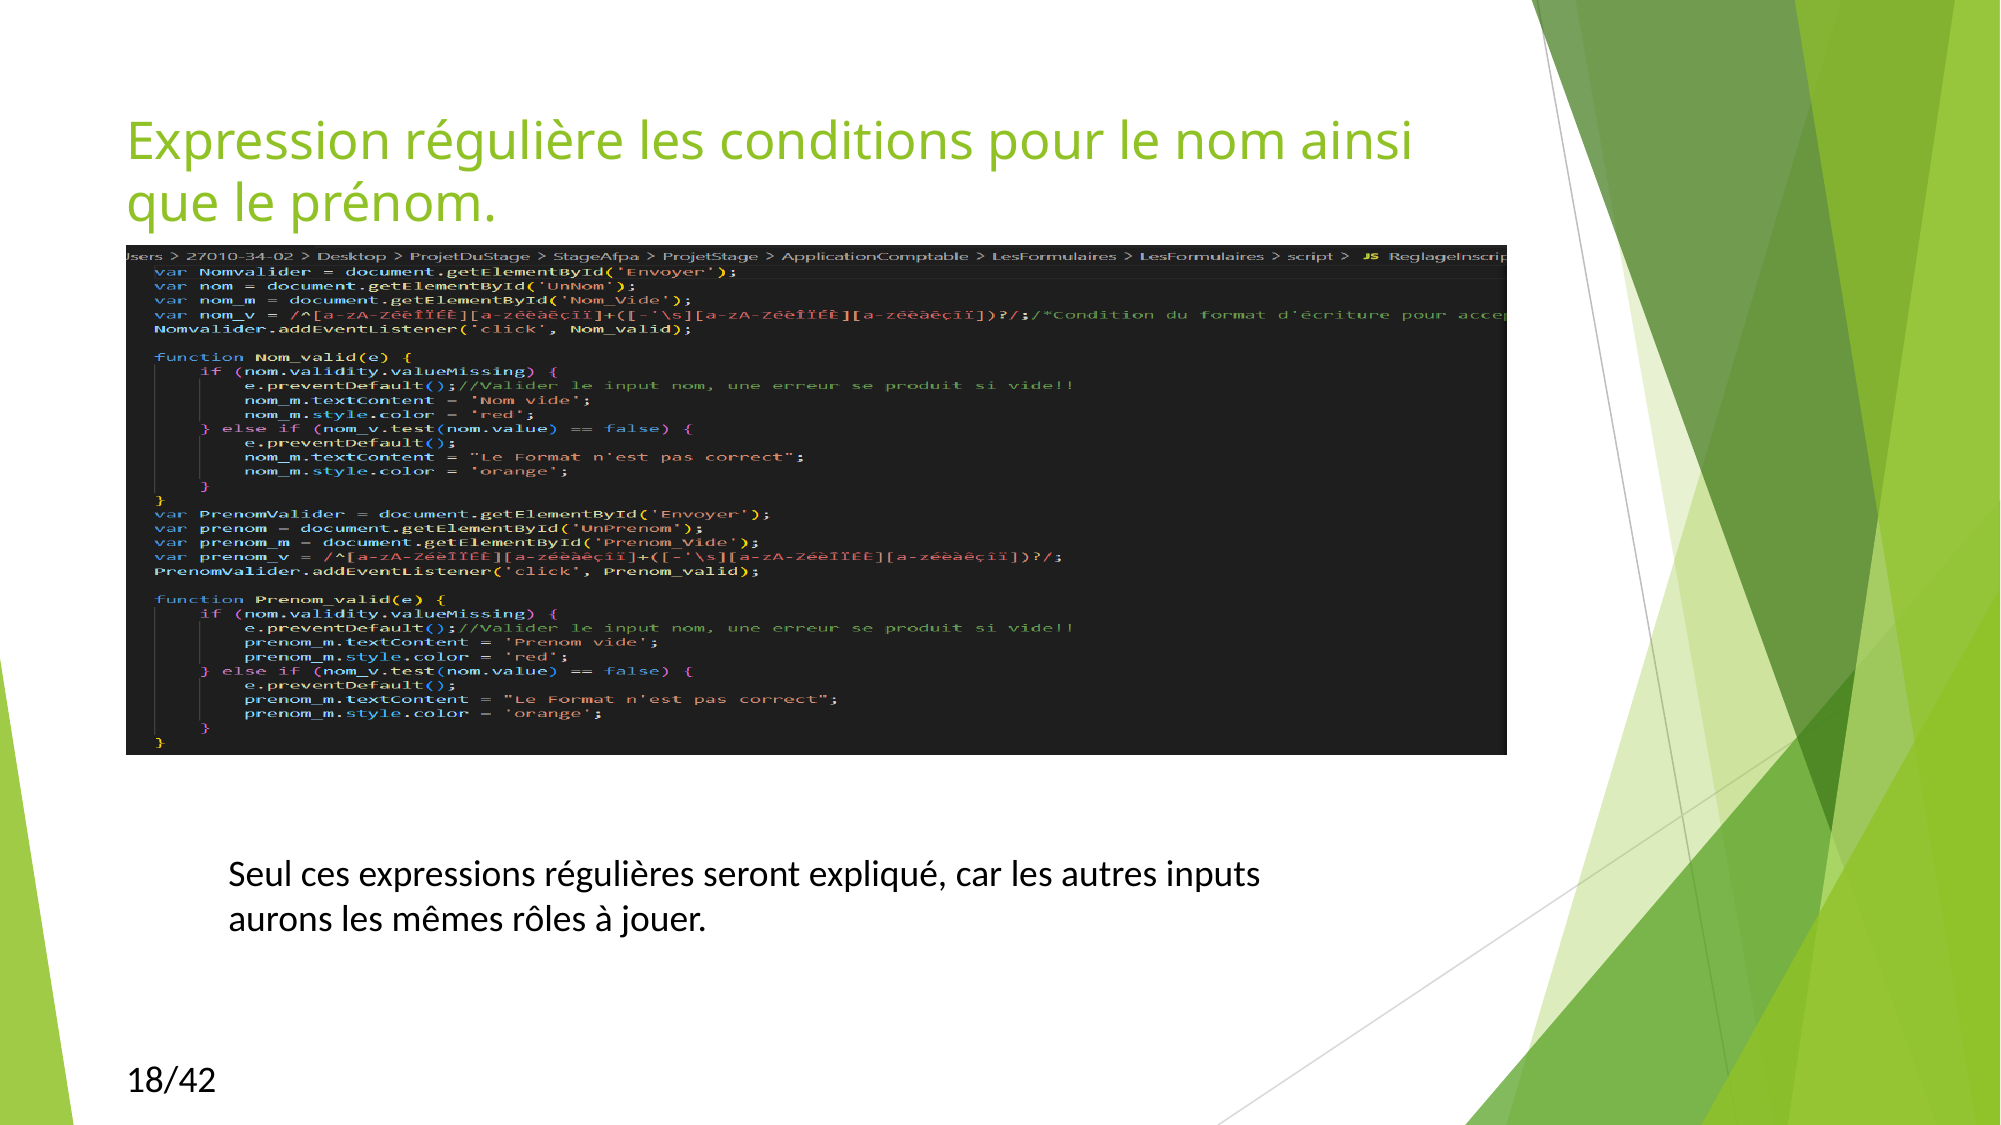

# Expression régulière les conditions pour le nom ainsi que le prénom.
Seul ces expressions régulières seront expliqué, car les autres inputs aurons les mêmes rôles à jouer.
18/42